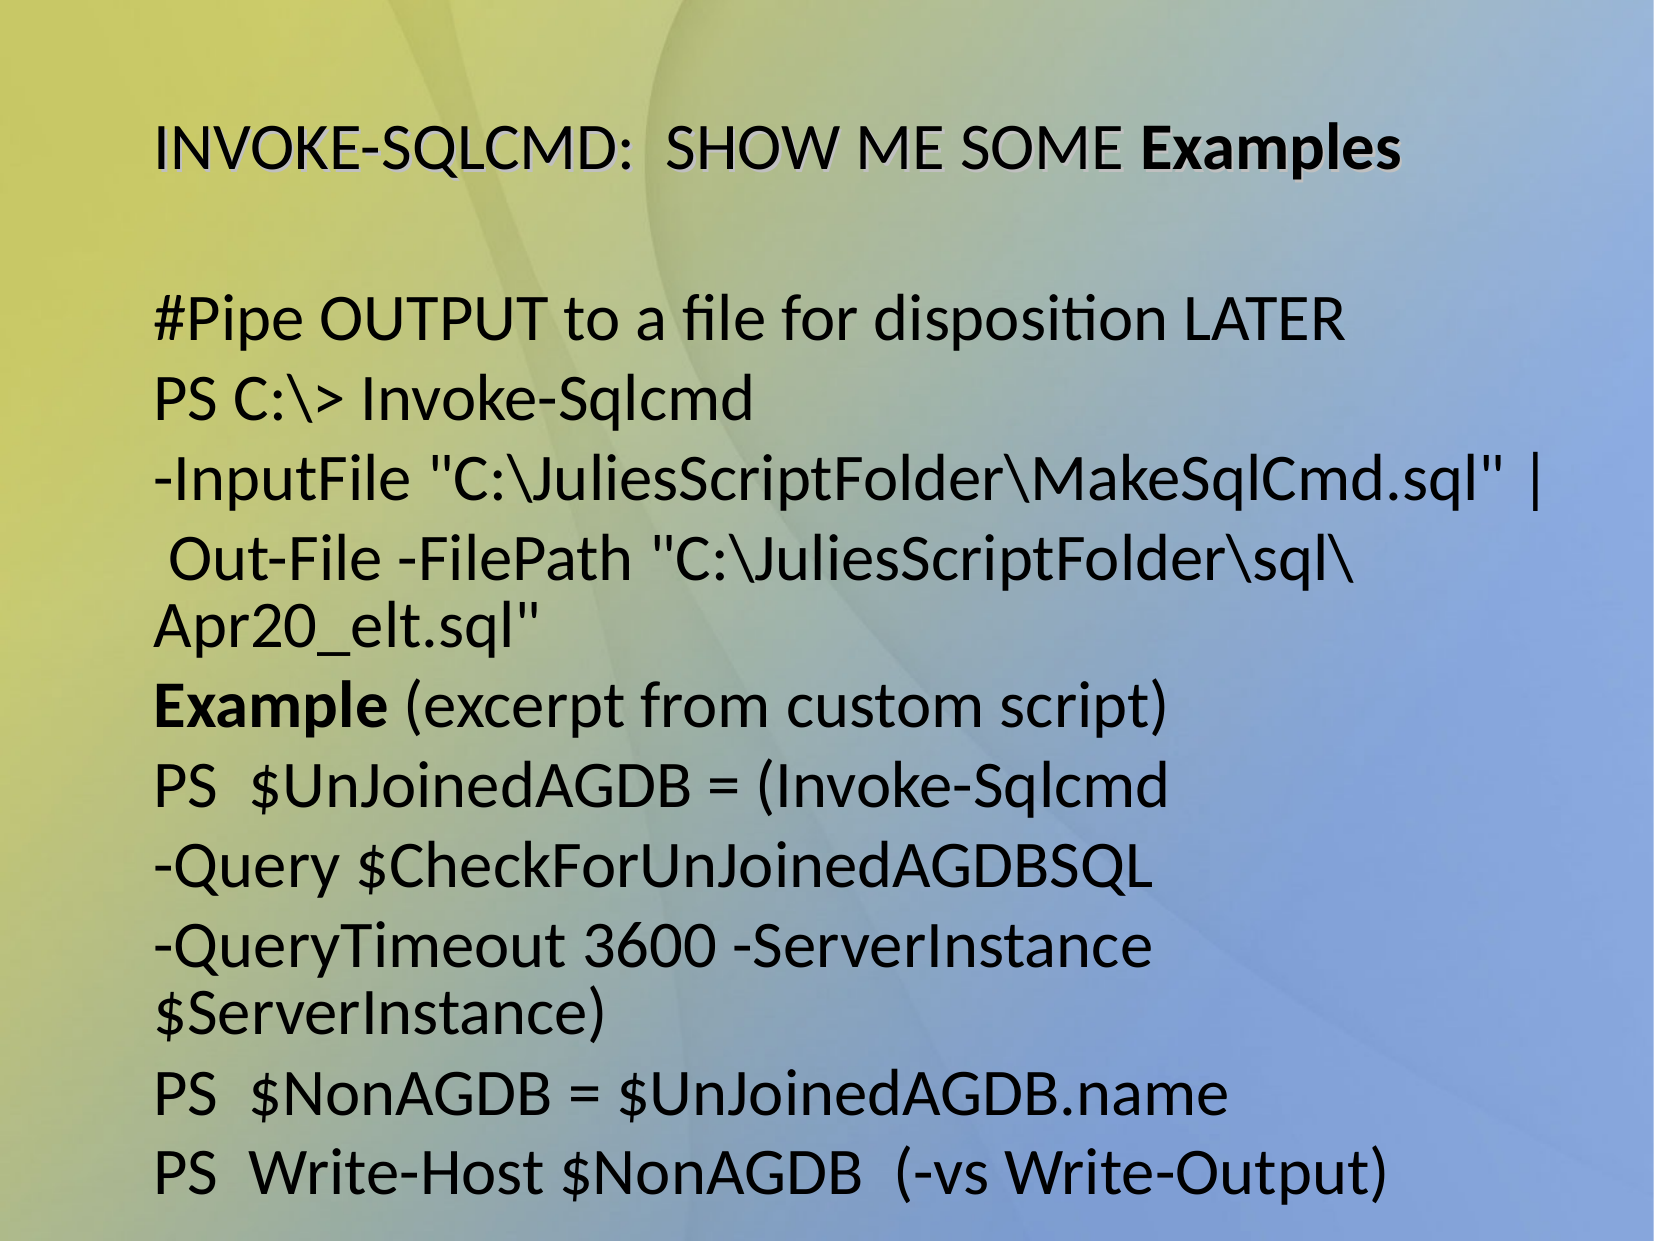

# INVOKE-SQLCMD: SHOW ME SOME Examples
#Pipe OUTPUT to a file for disposition LATER
PS C:\> Invoke-Sqlcmd
-InputFile "C:\JuliesScriptFolder\MakeSqlCmd.sql" |
 Out-File -FilePath "C:\JuliesScriptFolder\sql\Apr20_elt.sql"
Example (excerpt from custom script)
PS $UnJoinedAGDB = (Invoke-Sqlcmd
-Query $CheckForUnJoinedAGDBSQL
-QueryTimeout 3600 -ServerInstance $ServerInstance)
PS $NonAGDB = $UnJoinedAGDB.name
PS Write-Host $NonAGDB (-vs Write-Output)